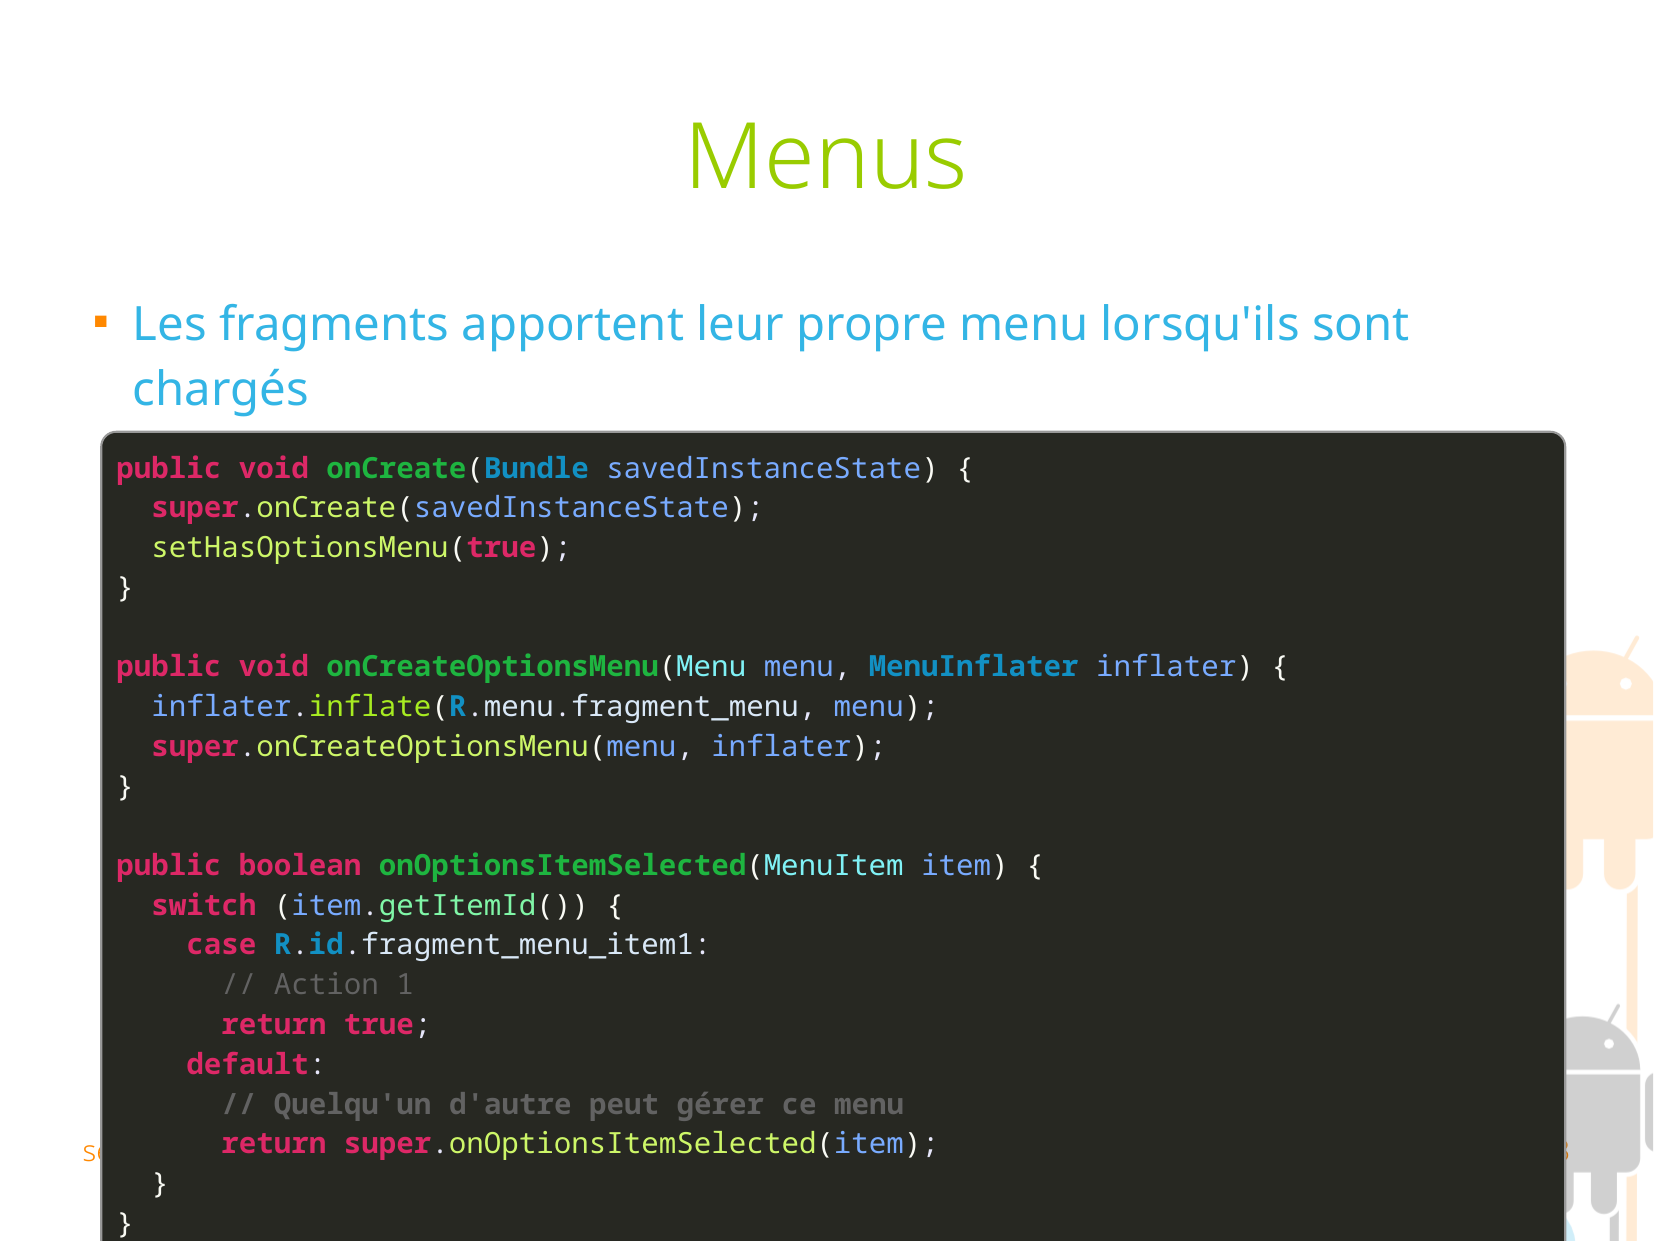

# Menus
Les fragments apportent leur propre menu lorsqu'ils sont chargés
public void onCreate(Bundle savedInstanceState) {
 super.onCreate(savedInstanceState);
 setHasOptionsMenu(true);
}
public void onCreateOptionsMenu(Menu menu, MenuInflater inflater) {
 inflater.inflate(R.menu.fragment_menu, menu);
 super.onCreateOptionsMenu(menu, inflater);
}
public boolean onOptionsItemSelected(MenuItem item) {
 switch (item.getItemId()) {
 case R.id.fragment_menu_item1:
 // Action 1
 return true;
 default:
 // Quelqu'un d'autre peut gérer ce menu
 return super.onOptionsItemSelected(item);
 }
}
session sept 2016
Yann Caron (c) 2014
73